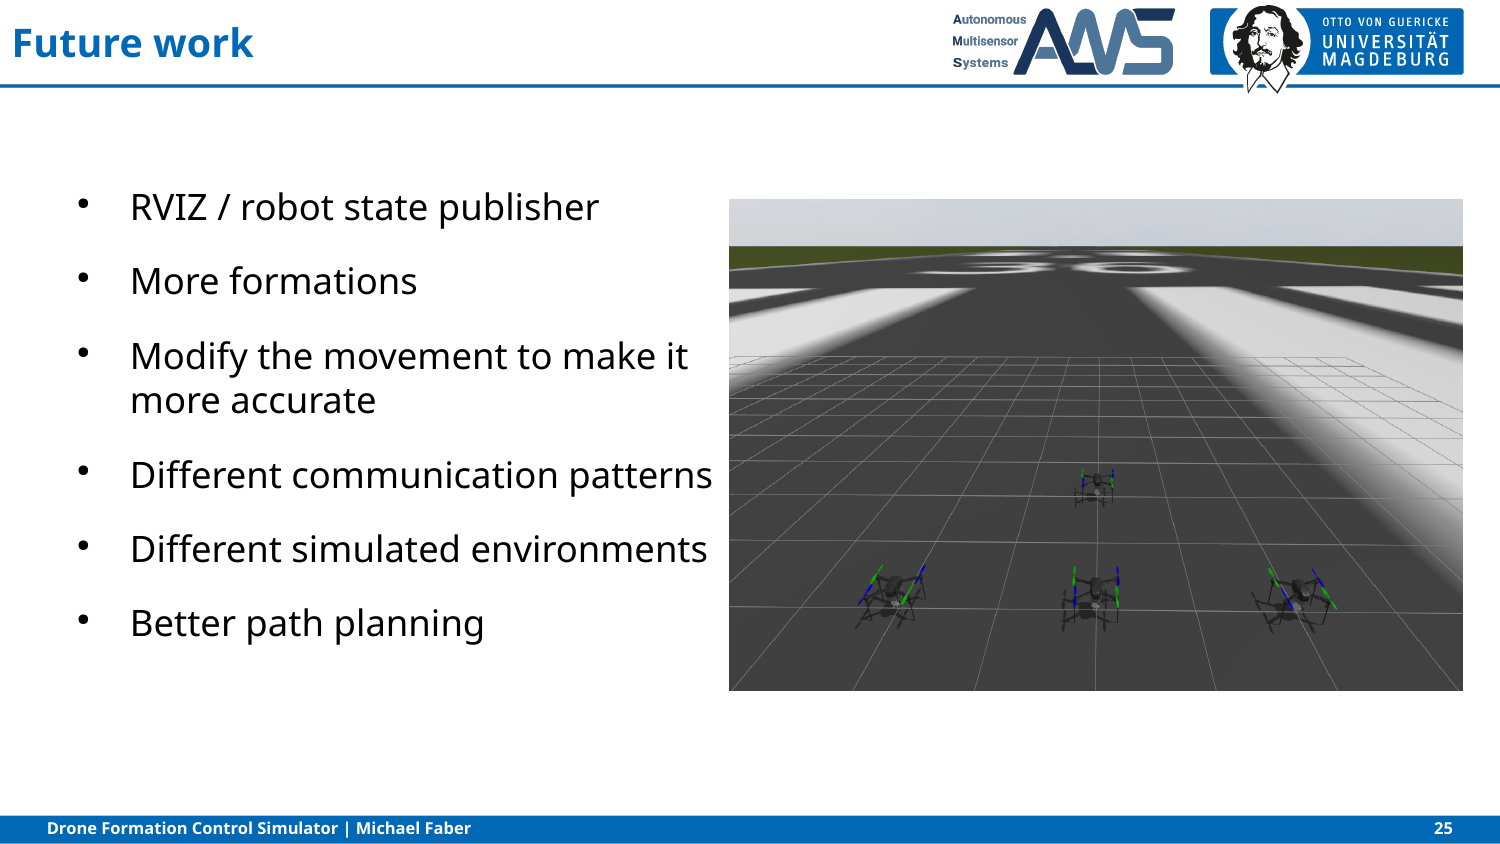

# Future work
RVIZ / robot state publisher
More formations
Modify the movement to make it more accurate
Different communication patterns
Different simulated environments
Better path planning
Drone Formation Control Simulator | Michael Faber
25